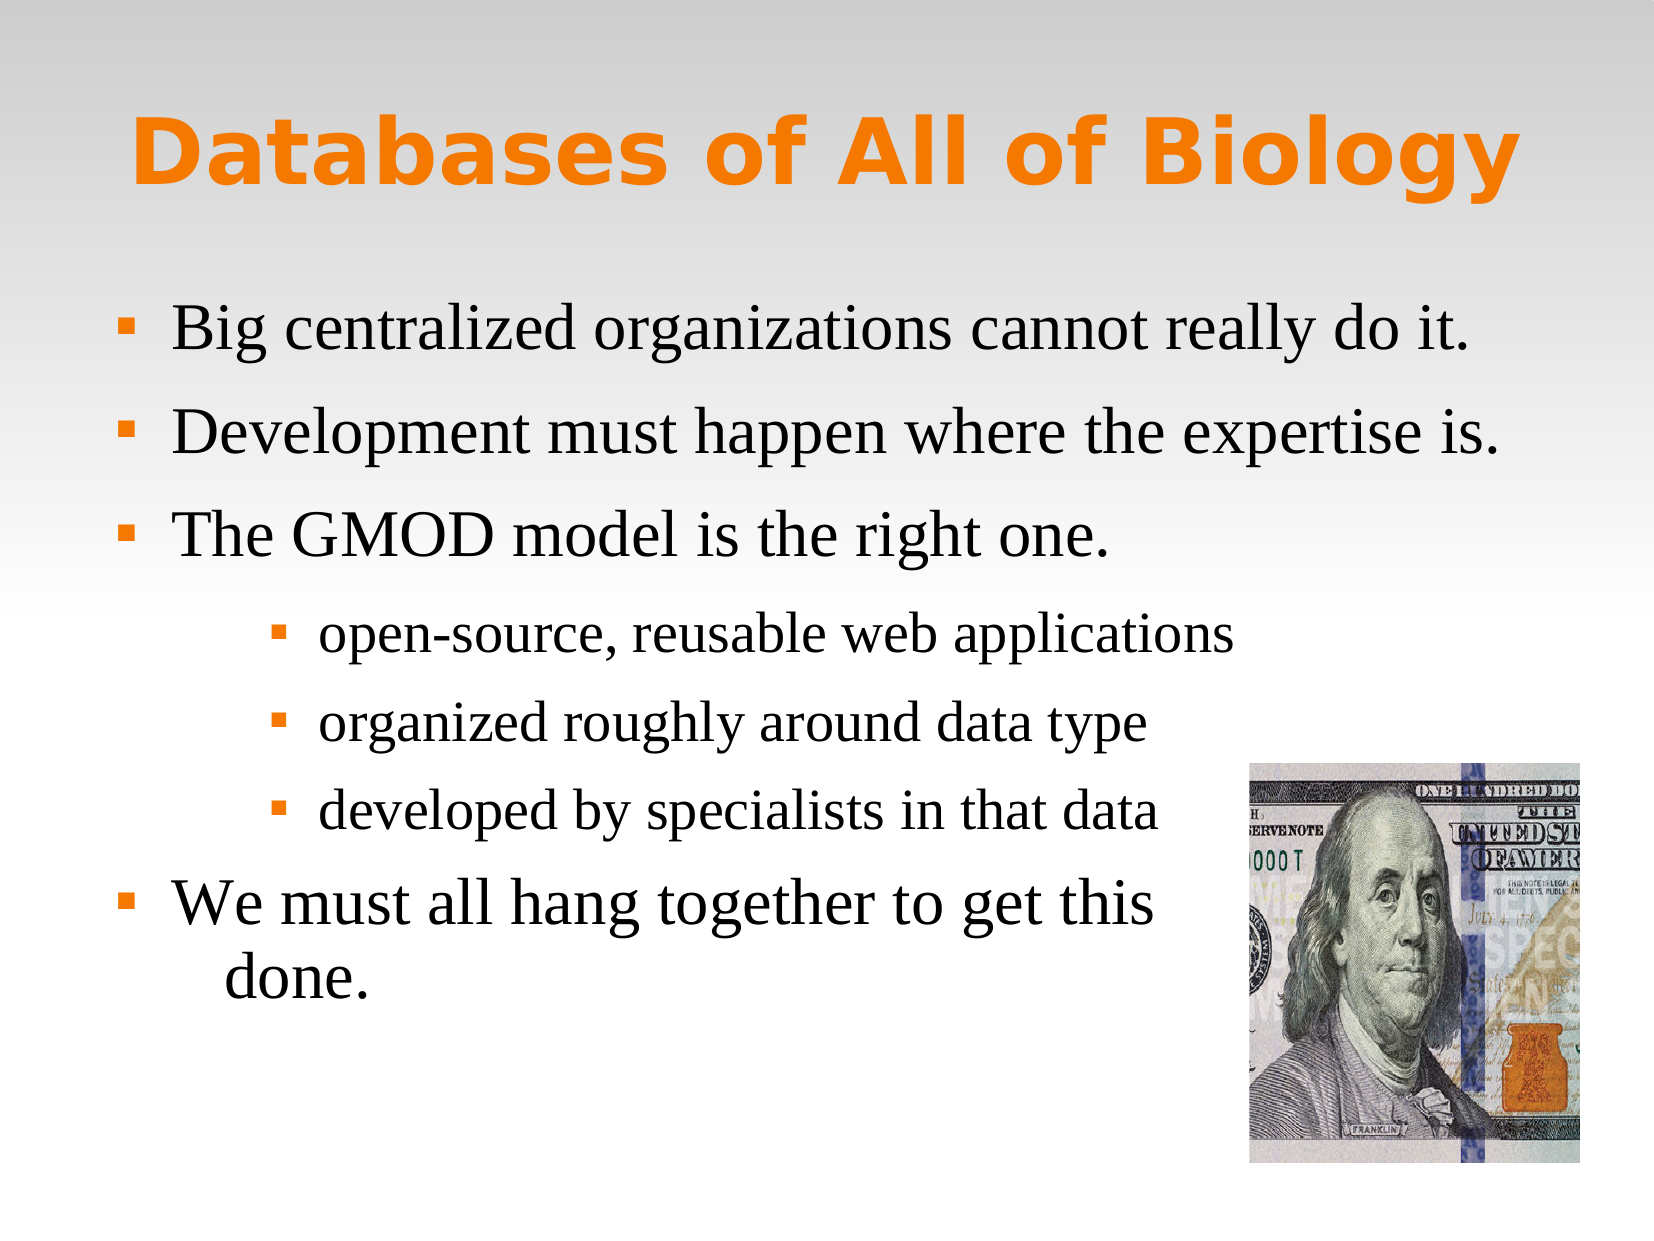

# Databases of All of Biology
Big centralized organizations cannot really do it.
Development must happen where the expertise is.
The GMOD model is the right one.
open-source, reusable web applications
organized roughly around data type
developed by specialists in that data
We must all hang together to get this
done.